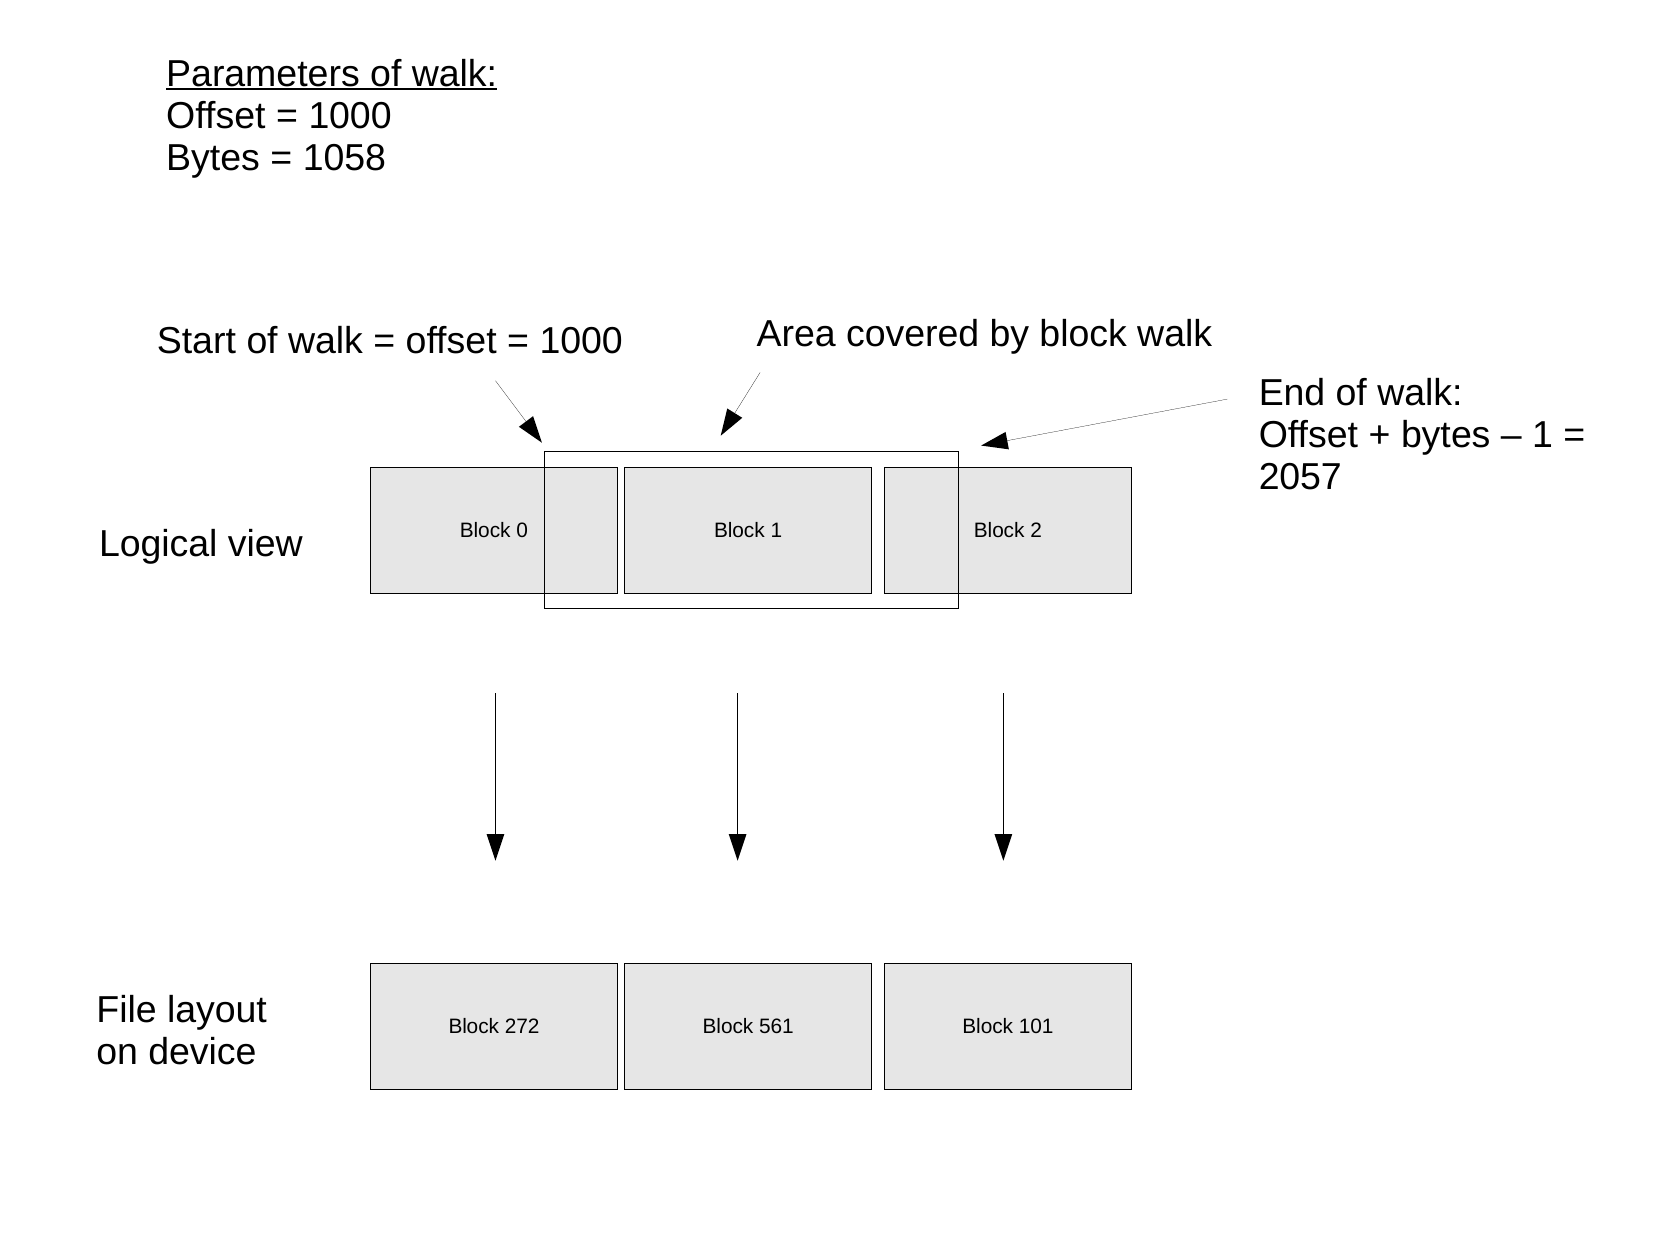

Parameters of walk:
Offset = 1000
Bytes = 1058
Area covered by block walk
Start of walk = offset = 1000
End of walk:
Offset + bytes – 1 = 2057
Block 0
Block 1
Block 2
Logical view
Block 272
Block 561
Block 101
File layout on device